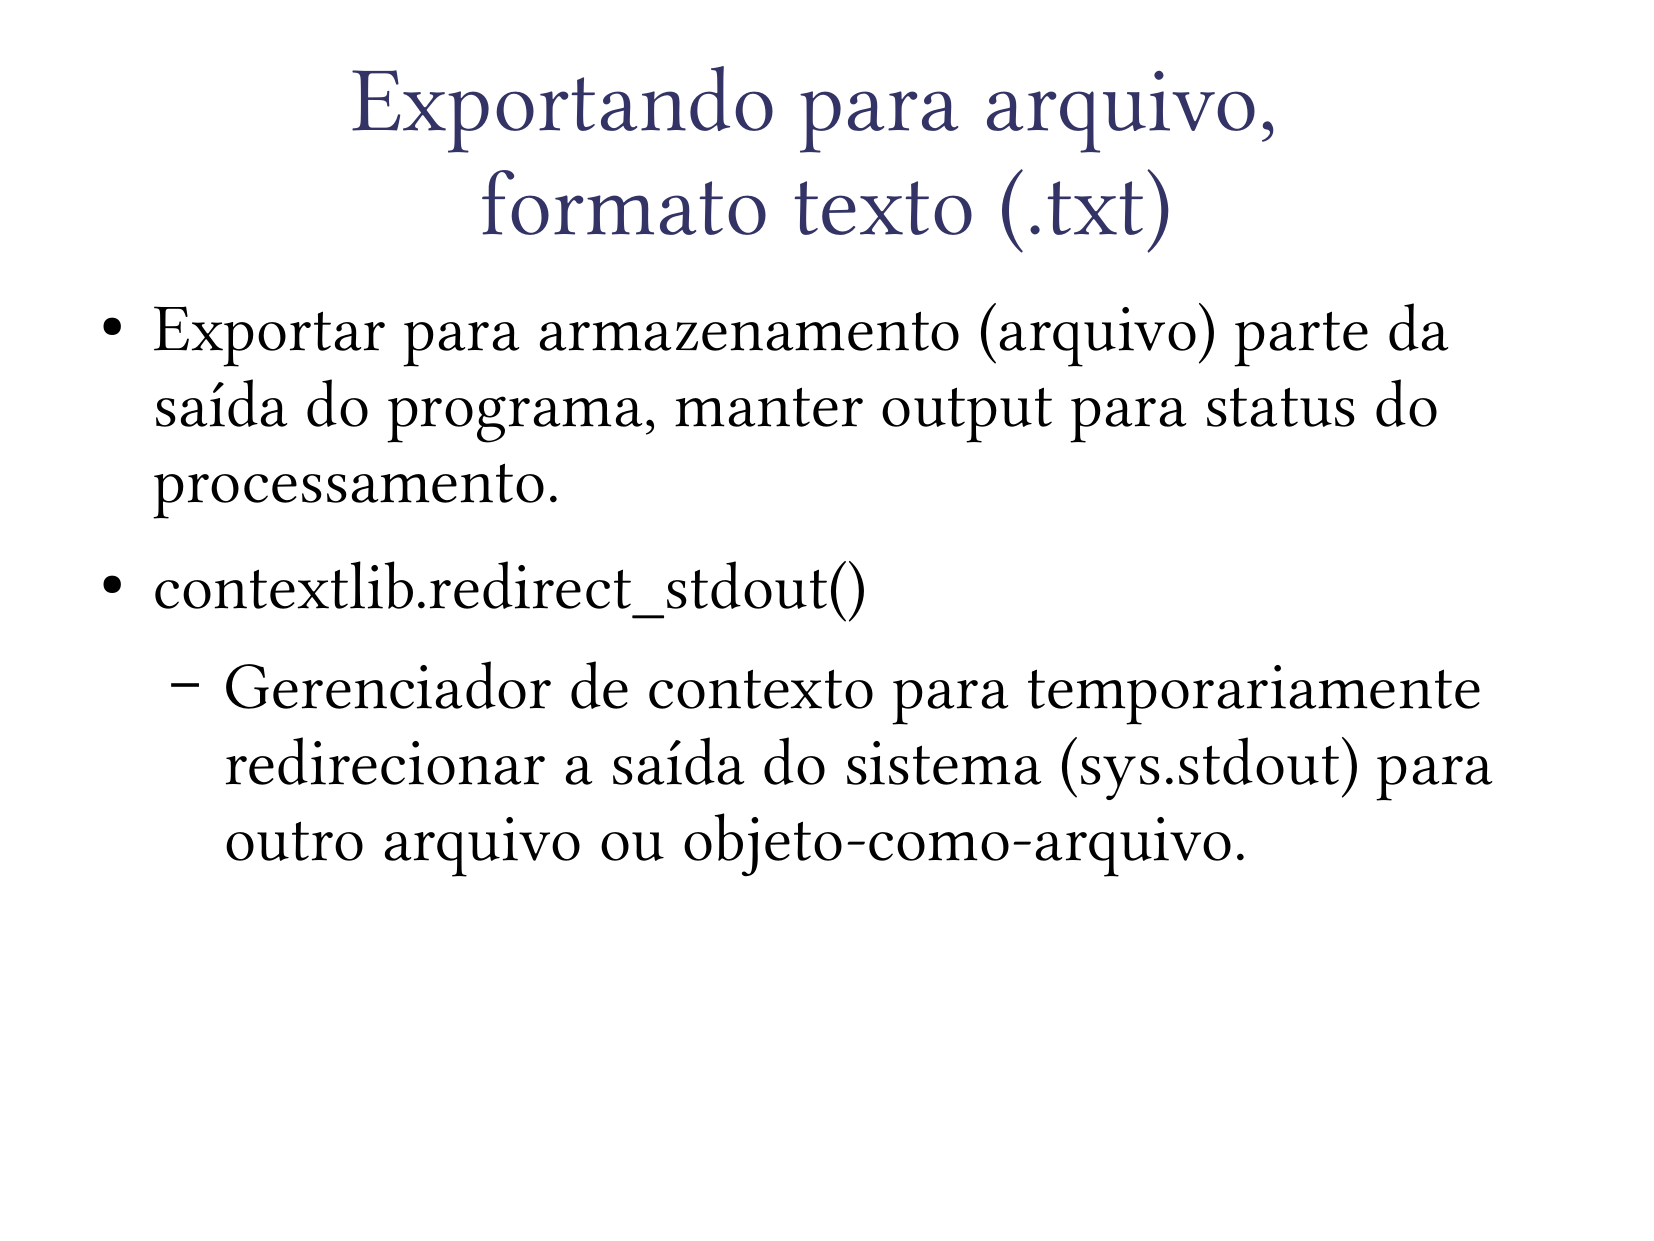

# Exportando para arquivo, formato texto (.txt)
Exportar para armazenamento (arquivo) parte da saída do programa, manter output para status do processamento.
contextlib.redirect_stdout()
Gerenciador de contexto para temporariamente redirecionar a saída do sistema (sys.stdout) para outro arquivo ou objeto-como-arquivo.